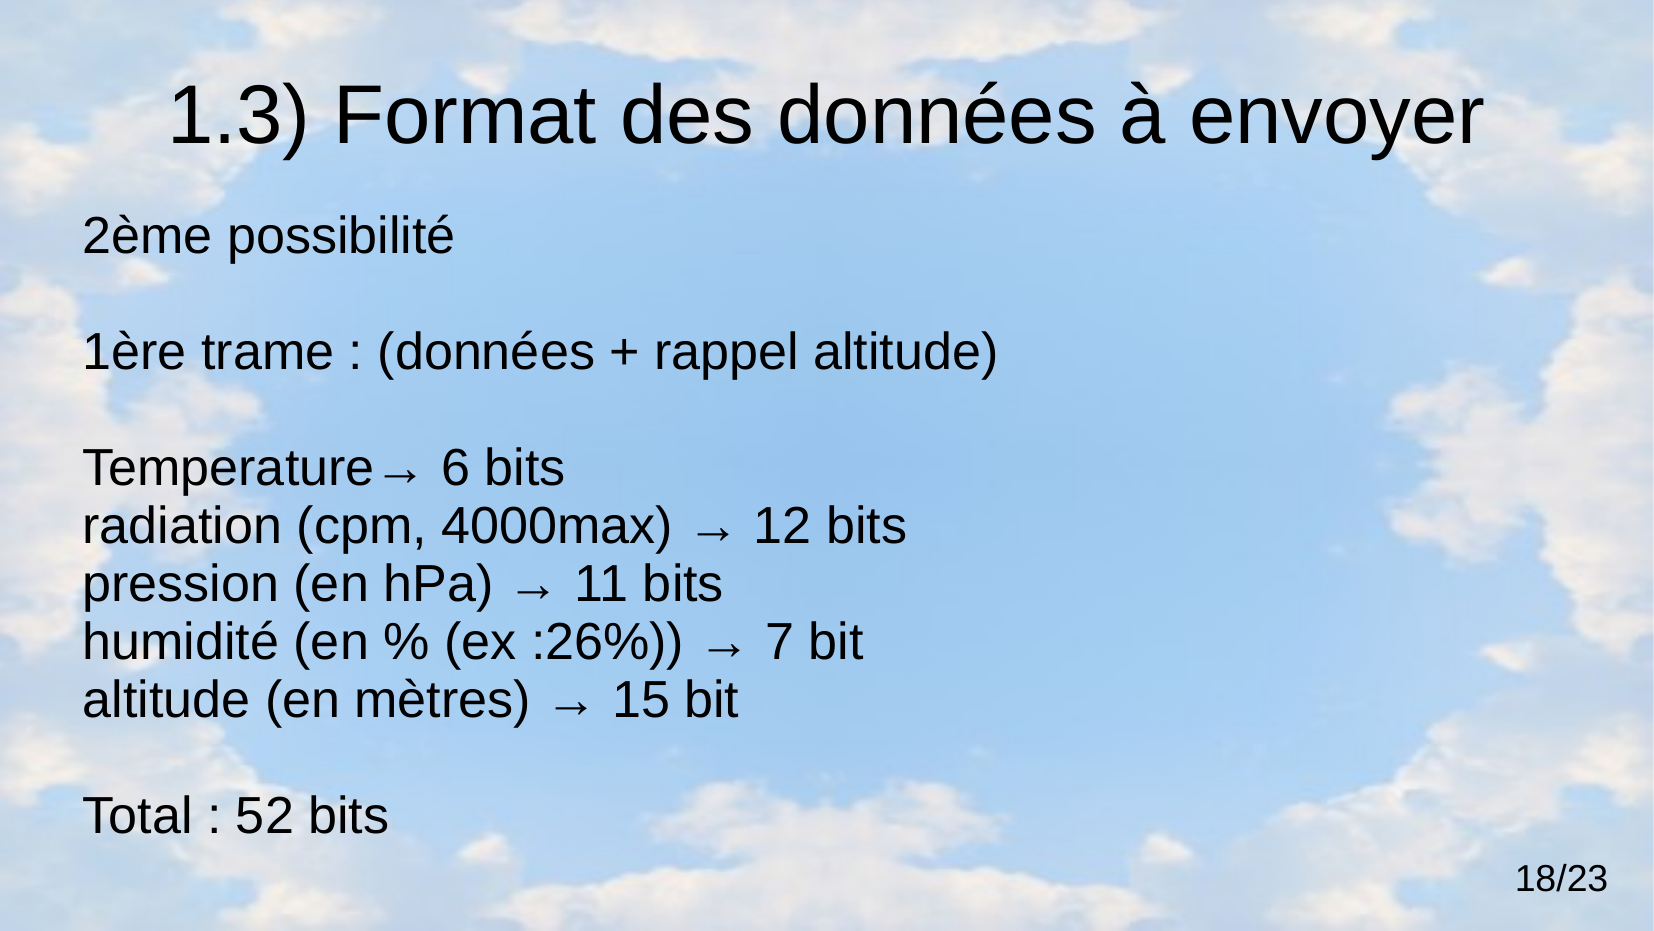

1.3) Format des données à envoyer
# 2ème possibilité
1ère trame : (données + rappel altitude)
Temperature→ 6 bits
radiation (cpm, 4000max) → 12 bits
pression (en hPa) → 11 bits
humidité (en % (ex :26%)) → 7 bit
altitude (en mètres) → 15 bit
Total : 52 bits